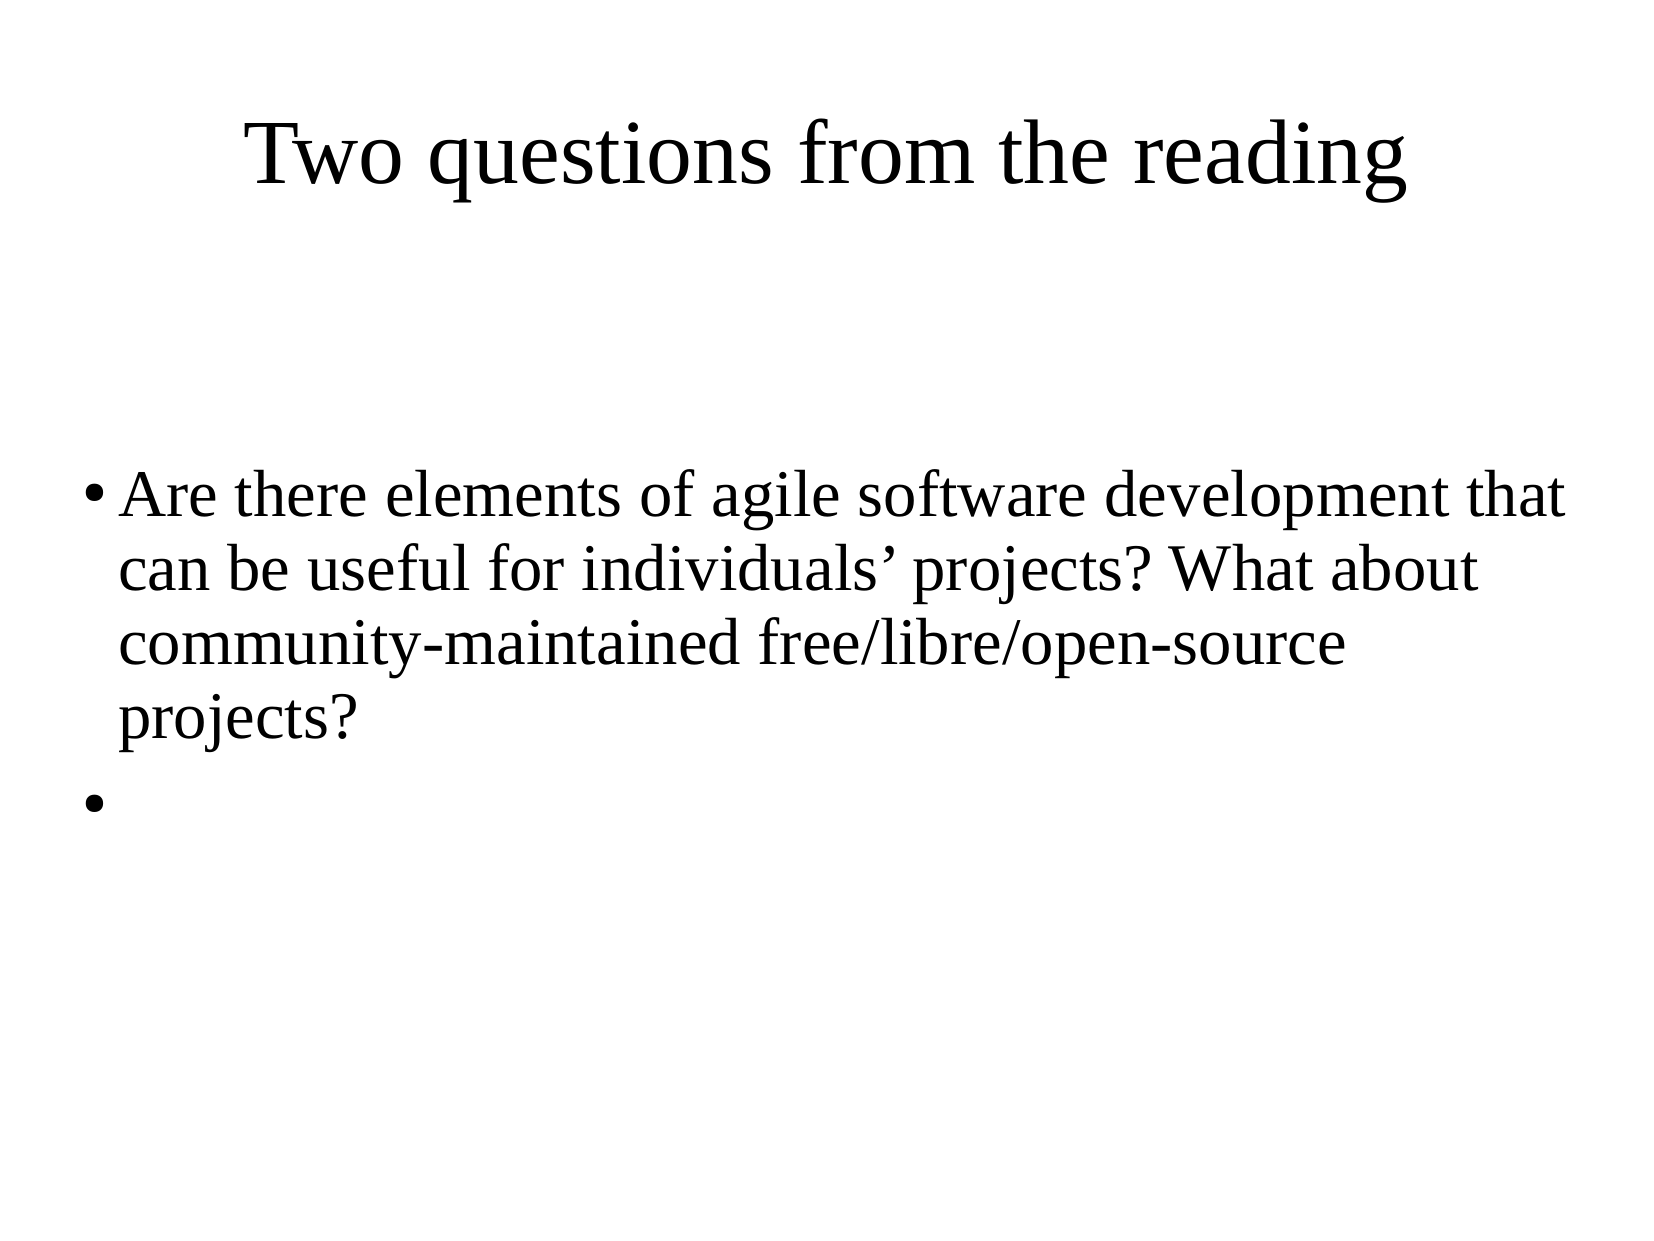

# Two questions from the reading
Are there elements of agile software development that can be useful for individuals’ projects? What about community-maintained free/libre/open-source projects?